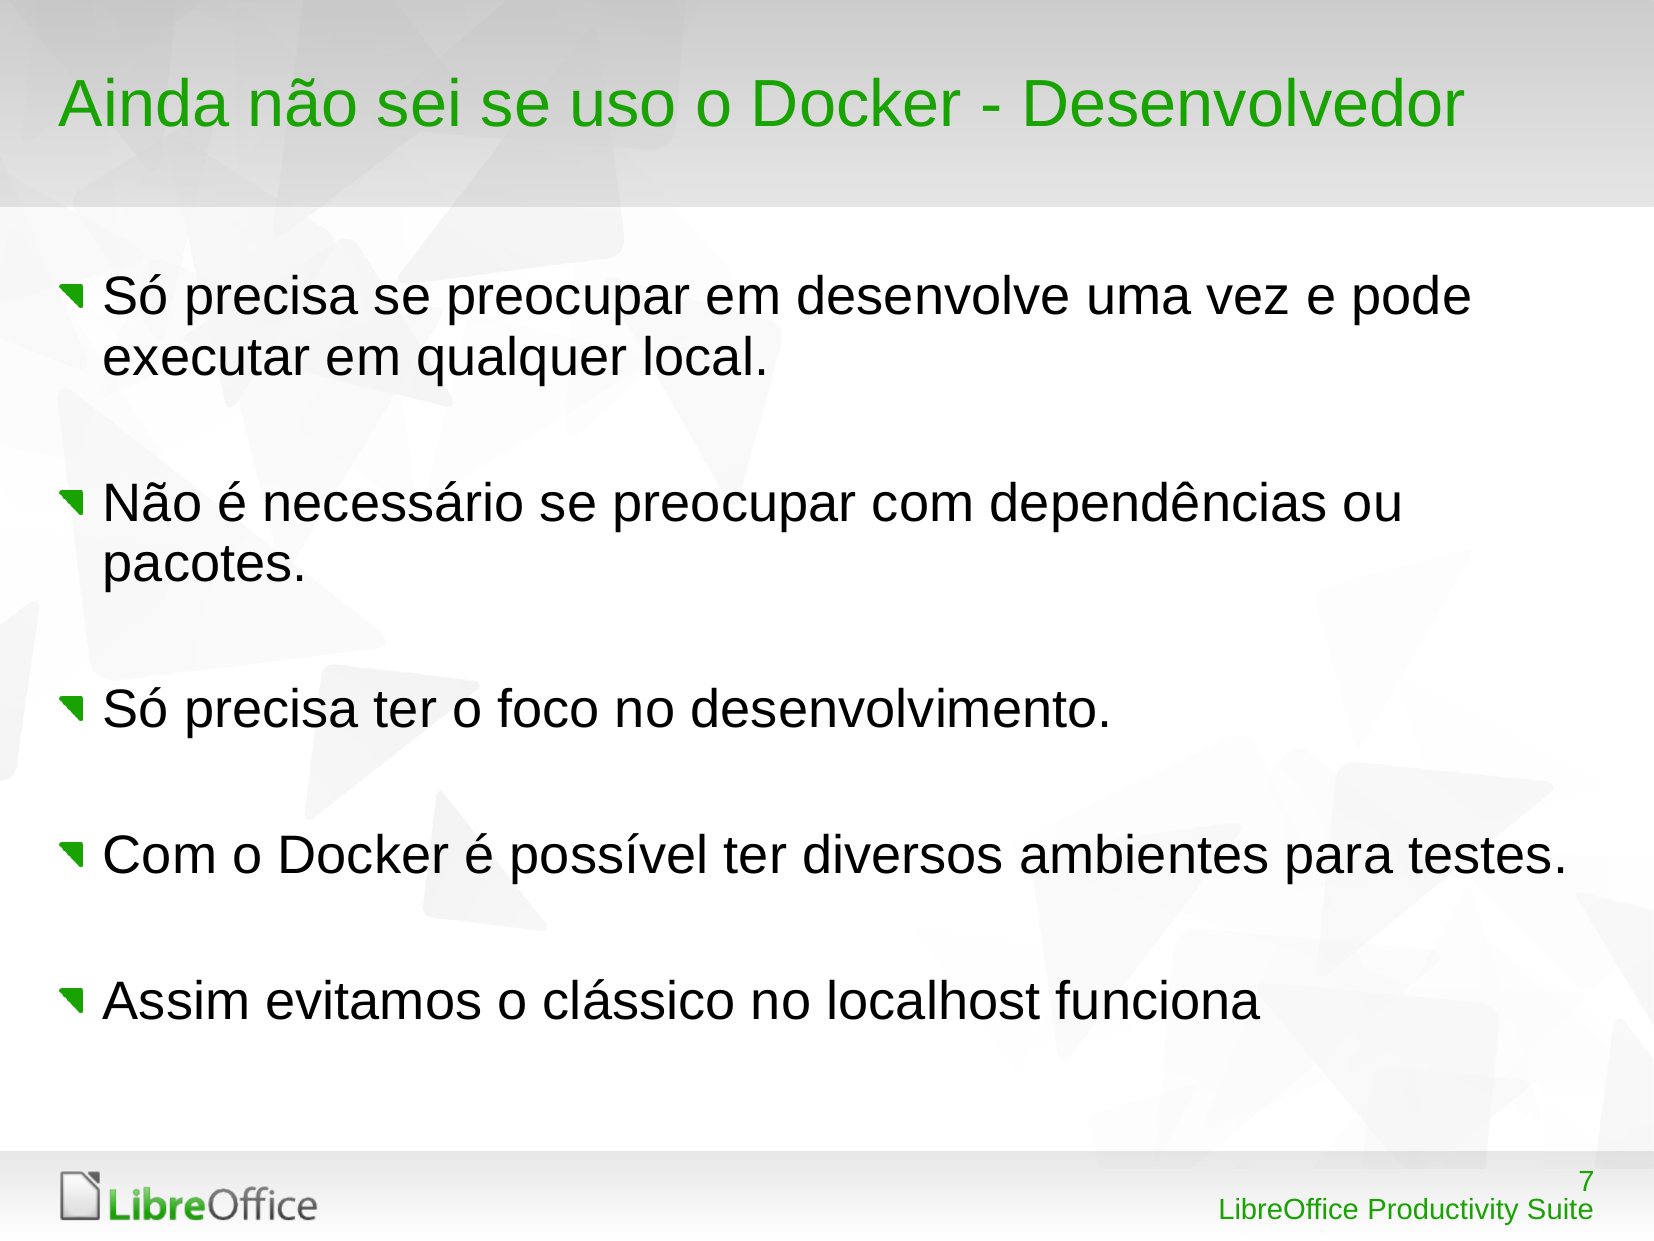

# Ainda não sei se uso o Docker - Desenvolvedor
Só precisa se preocupar em desenvolve uma vez e pode executar em qualquer local.
Não é necessário se preocupar com dependências ou pacotes.
Só precisa ter o foco no desenvolvimento.
Com o Docker é possível ter diversos ambientes para testes.
Assim evitamos o clássico no localhost funciona
7
LibreOffice Productivity Suite